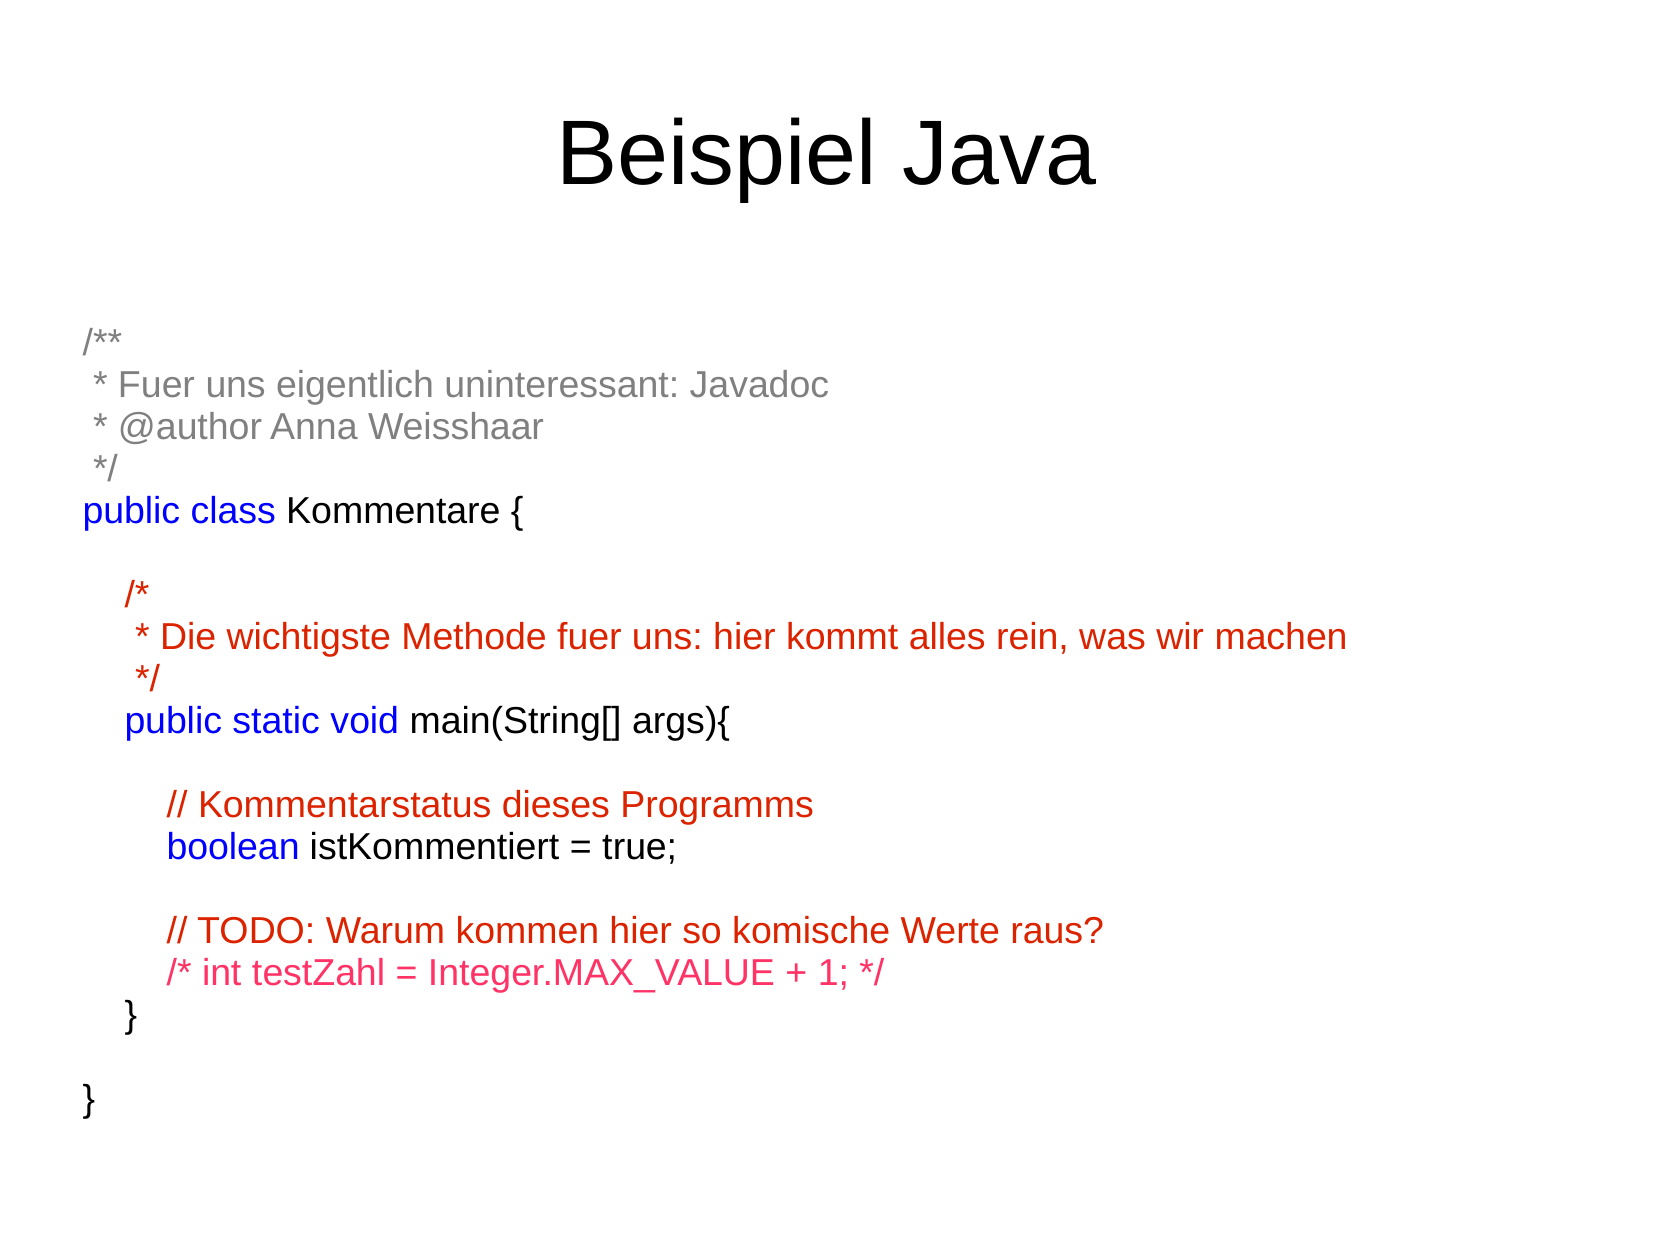

Beispiel Java
# /**
 * Fuer uns eigentlich uninteressant: Javadoc
 * @author Anna Weisshaar
 */
public class Kommentare {
 /*
 * Die wichtigste Methode fuer uns: hier kommt alles rein, was wir machen
 */
 public static void main(String[] args){
 // Kommentarstatus dieses Programms
 boolean istKommentiert = true;
 // TODO: Warum kommen hier so komische Werte raus?
 /* int testZahl = Integer.MAX_VALUE + 1; */
 }
}